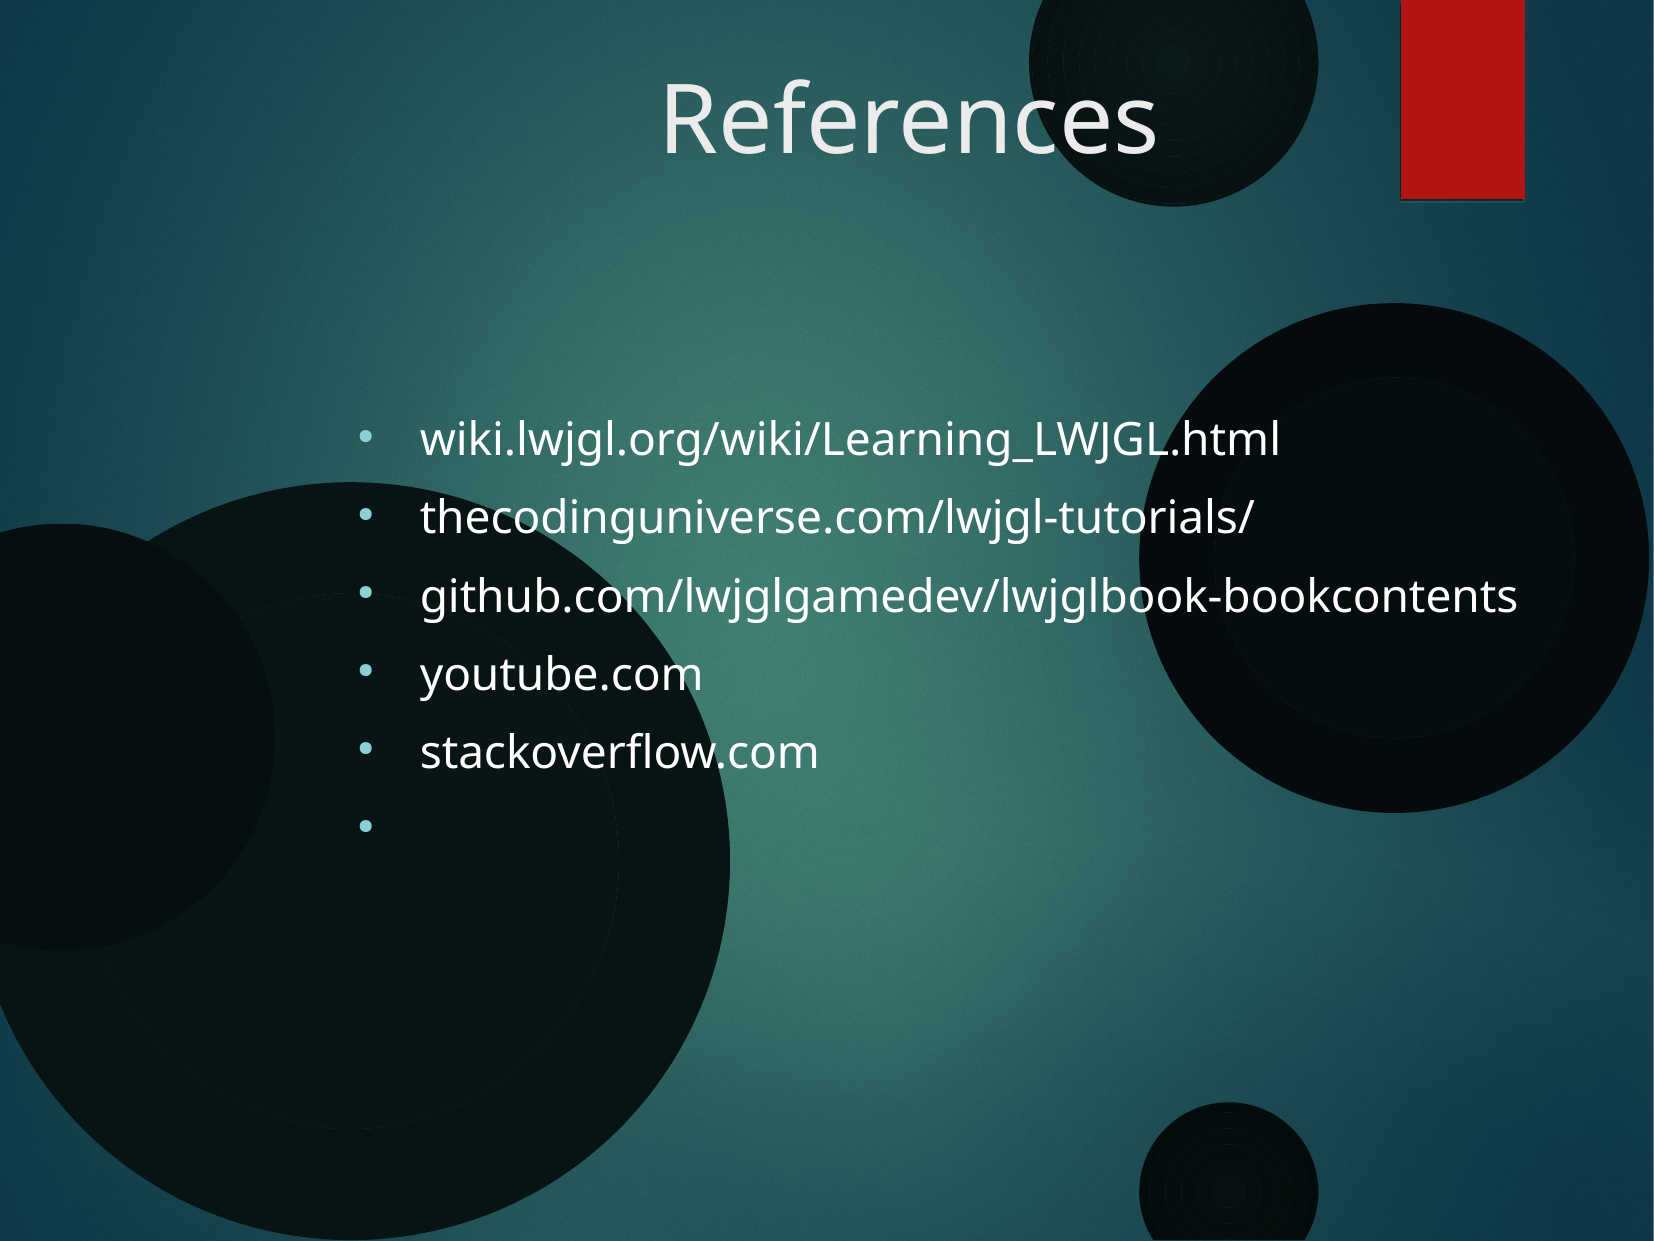

# References
wiki.lwjgl.org/wiki/Learning_LWJGL.html
thecodinguniverse.com/lwjgl-tutorials/
github.com/lwjglgamedev/lwjglbook-bookcontents
youtube.com
stackoverflow.com